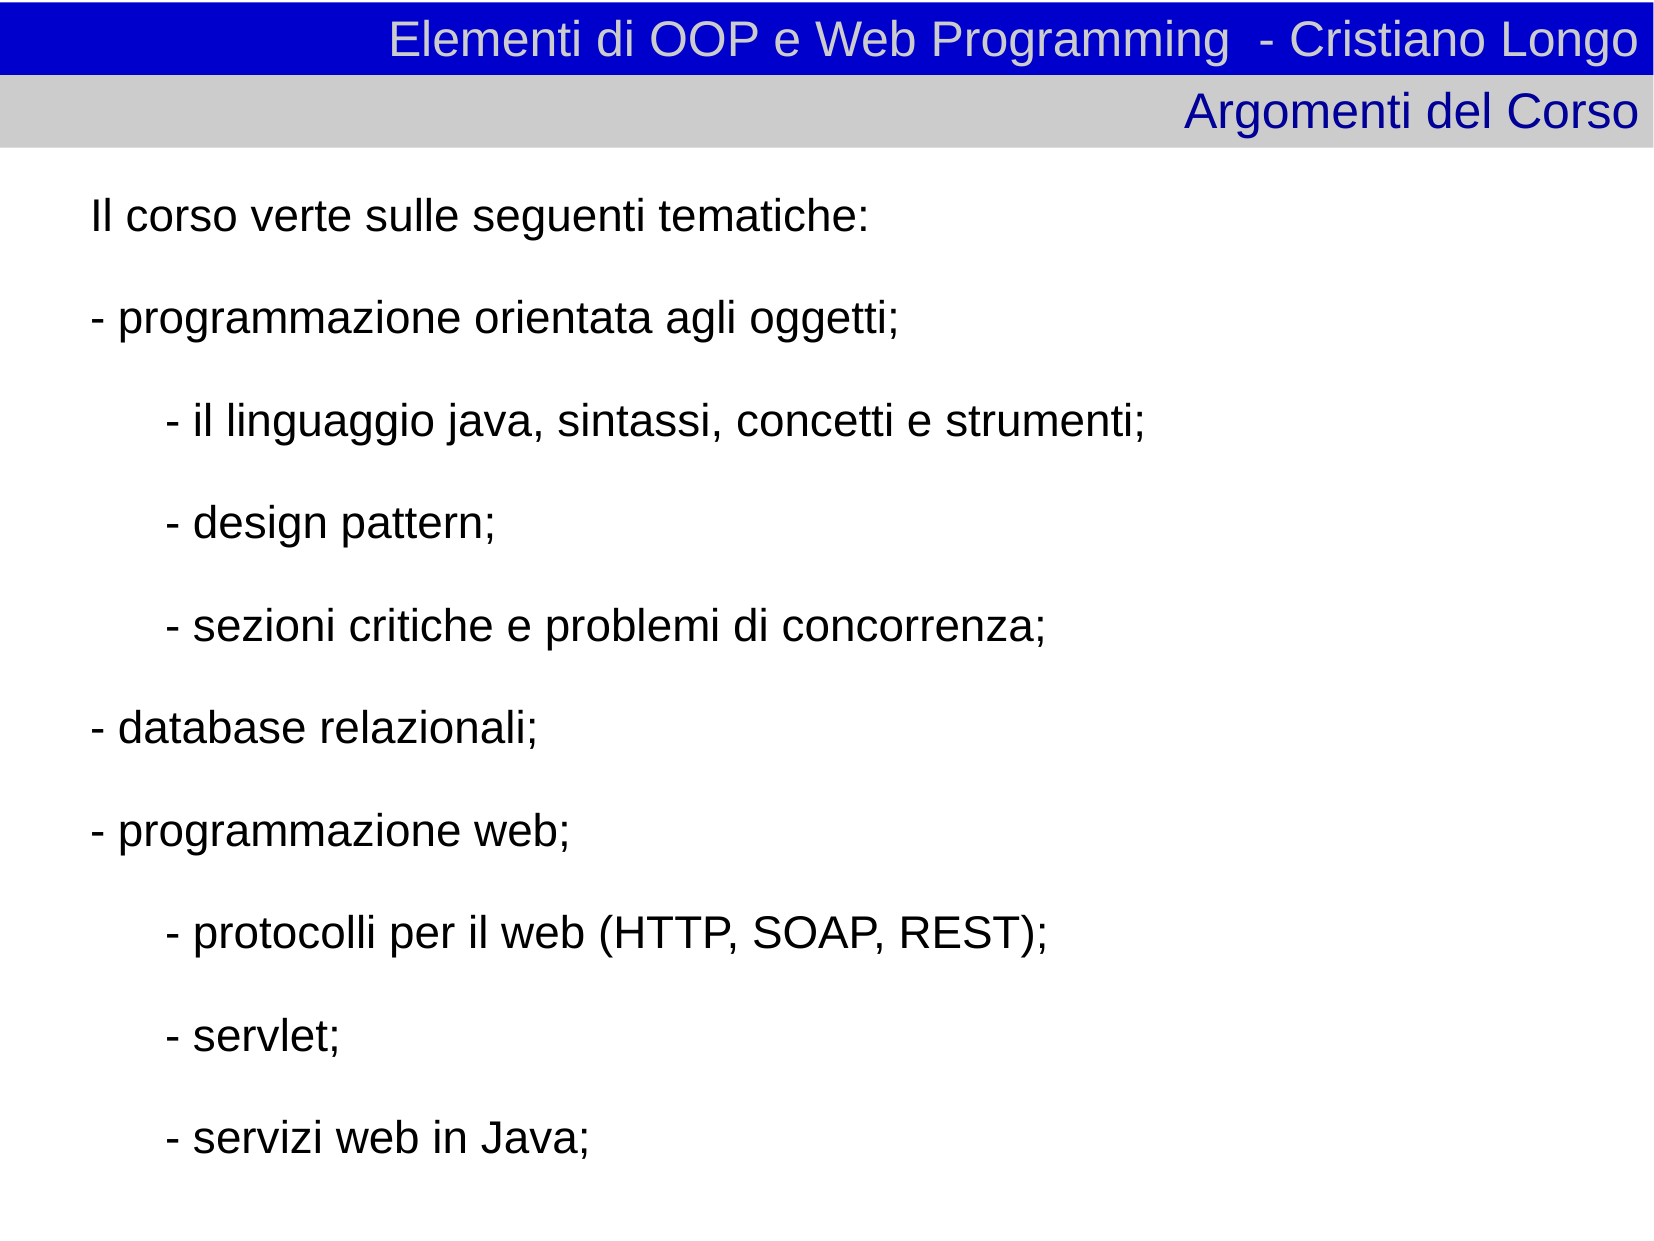

# Elementi di OOP e Web Programming - Cristiano Longo
Argomenti del Corso
Il corso verte sulle seguenti tematiche:
- programmazione orientata agli oggetti;
	- il linguaggio java, sintassi, concetti e strumenti;
	- design pattern;
	- sezioni critiche e problemi di concorrenza;
- database relazionali;
- programmazione web;
	- protocolli per il web (HTTP, SOAP, REST);
	- servlet;
	- servizi web in Java;